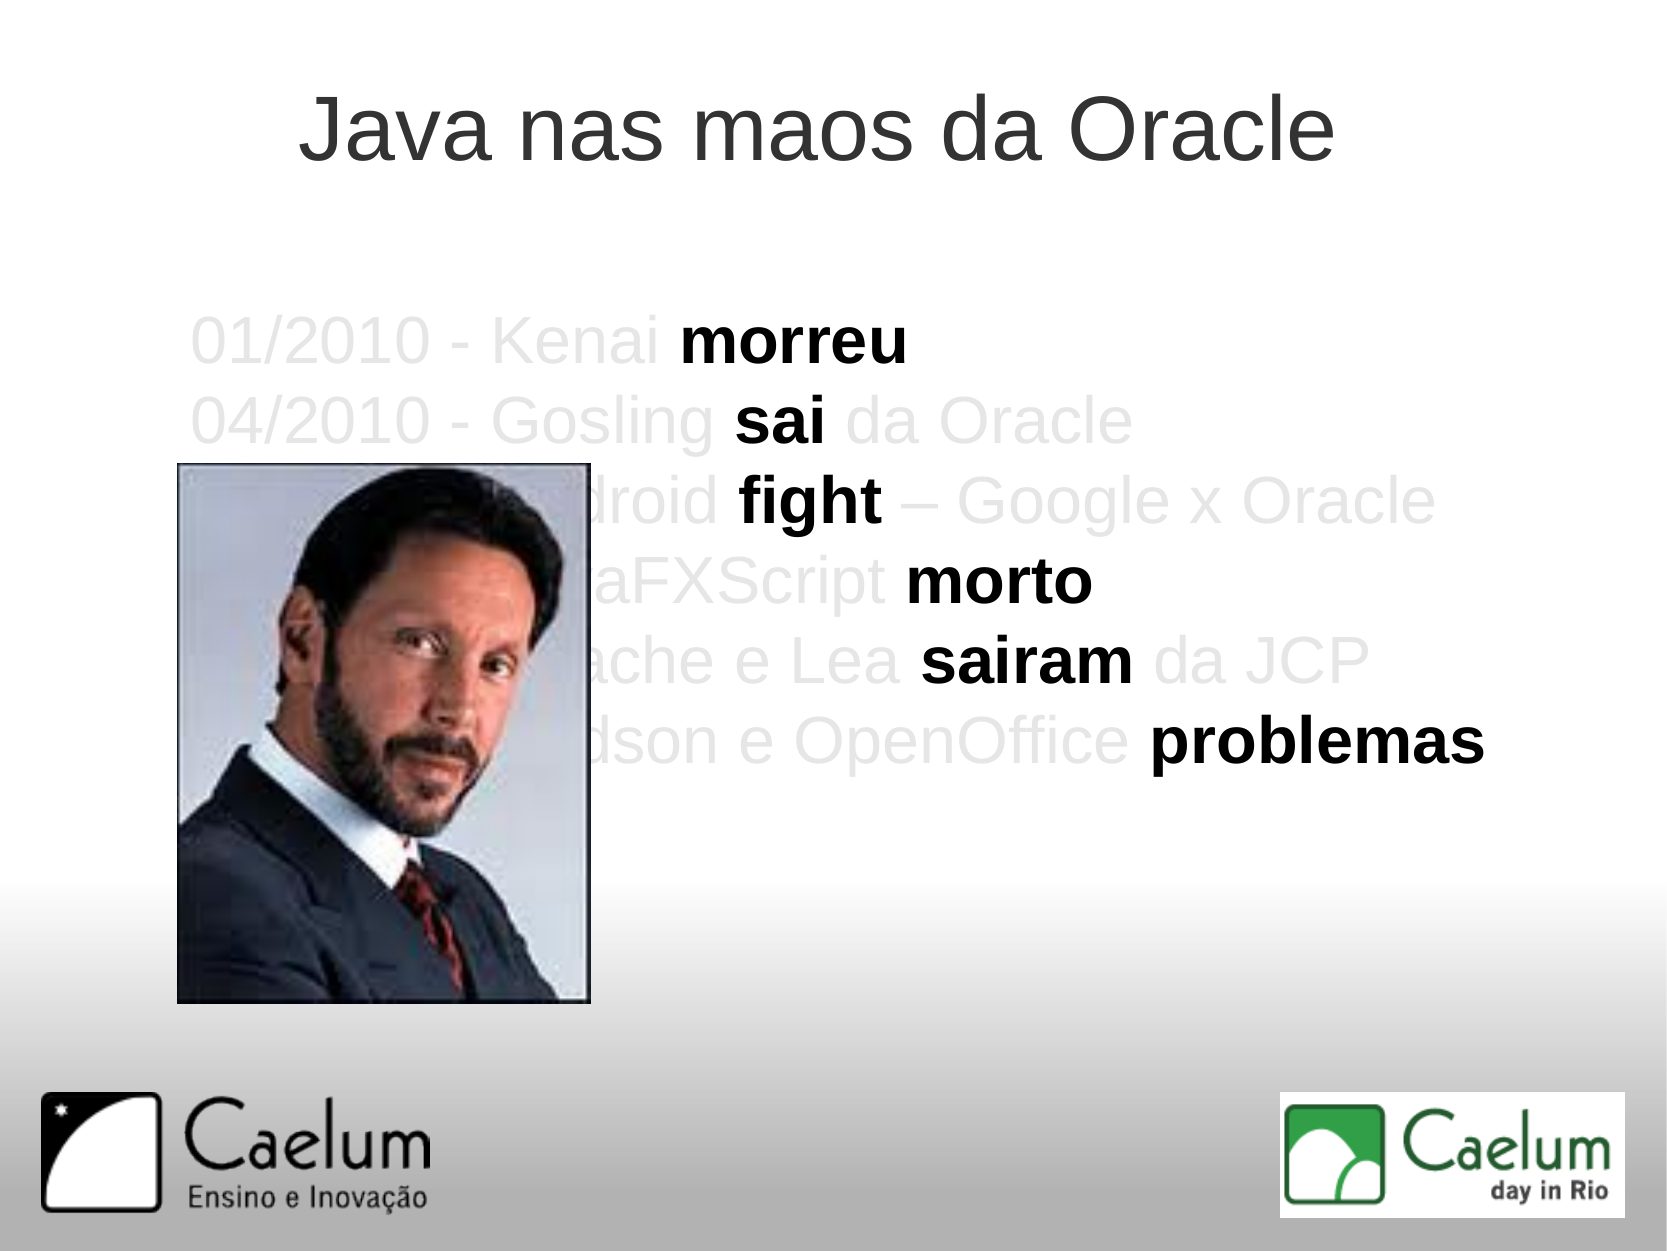

# Java nas maos da Oracle
01/2010 - Kenai morreu
04/2010 - Gosling sai da Oracle
08/2010 - Android fight – Google x Oracle
09/2010 - JavaFXScript morto
12/2010 - Apache e Lea sairam da JCP
05/2011 - Hudson e OpenOffice problemas